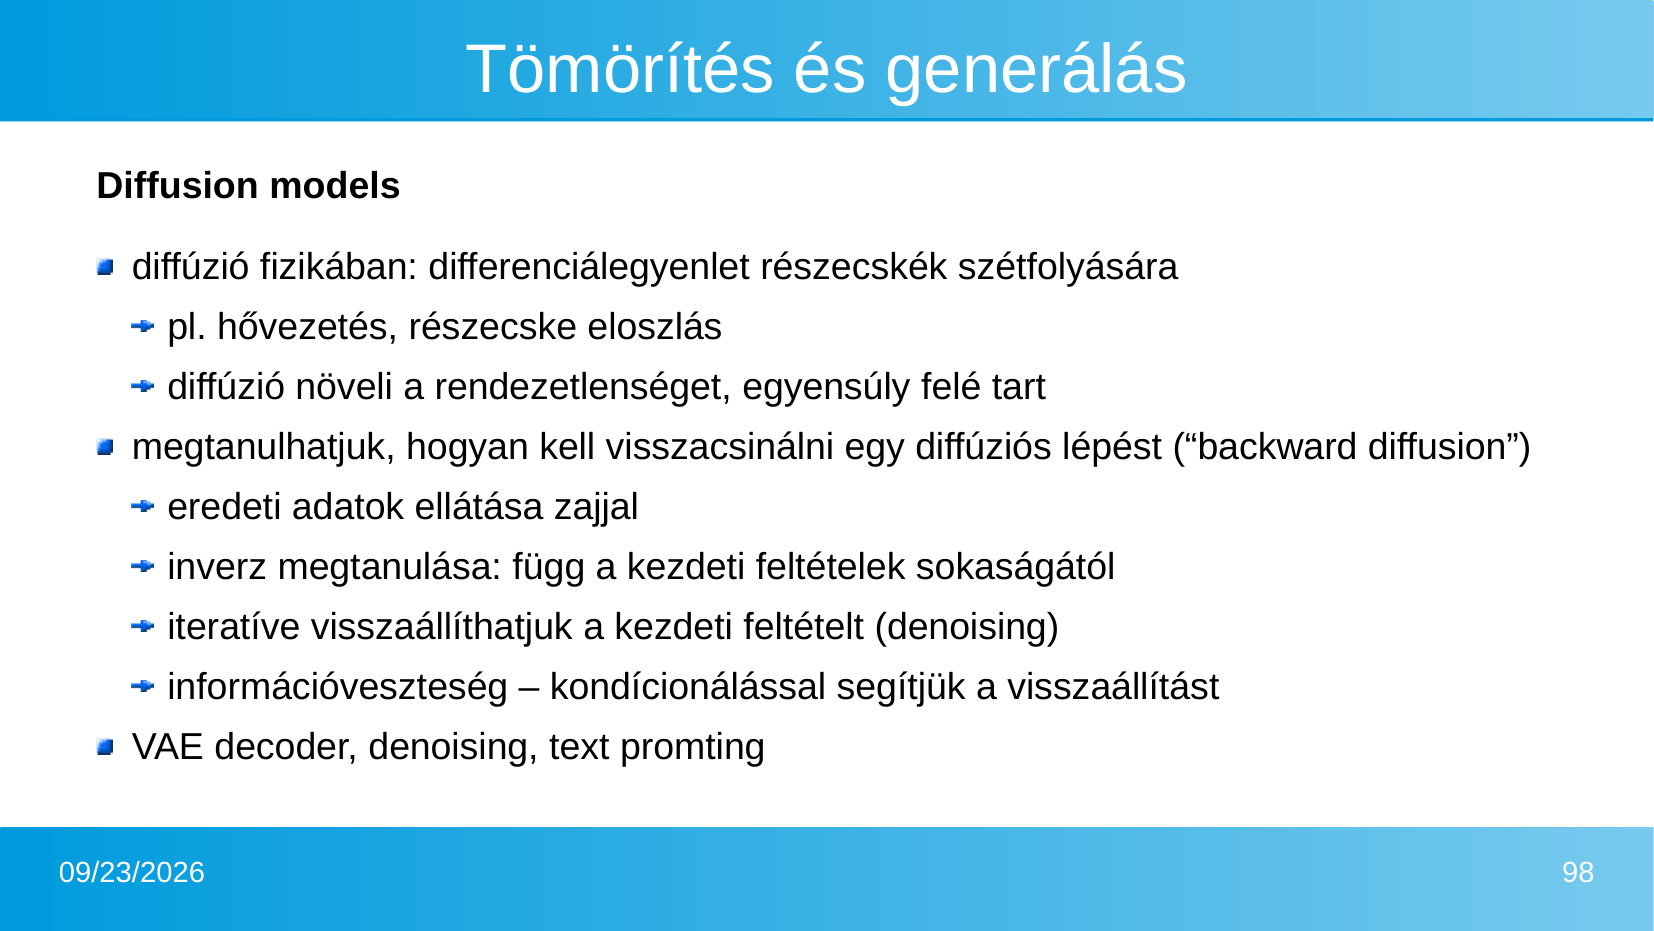

# Tömörítés és generálás
Diffusion models
diffúzió fizikában: differenciálegyenlet részecskék szétfolyására
pl. hővezetés, részecske eloszlás
diffúzió növeli a rendezetlenséget, egyensúly felé tart
megtanulhatjuk, hogyan kell visszacsinálni egy diffúziós lépést (“backward diffusion”)
eredeti adatok ellátása zajjal
inverz megtanulása: függ a kezdeti feltételek sokaságától
iteratíve visszaállíthatjuk a kezdeti feltételt (denoising)
információveszteség – kondícionálással segítjük a visszaállítást
VAE decoder, denoising, text promting
98